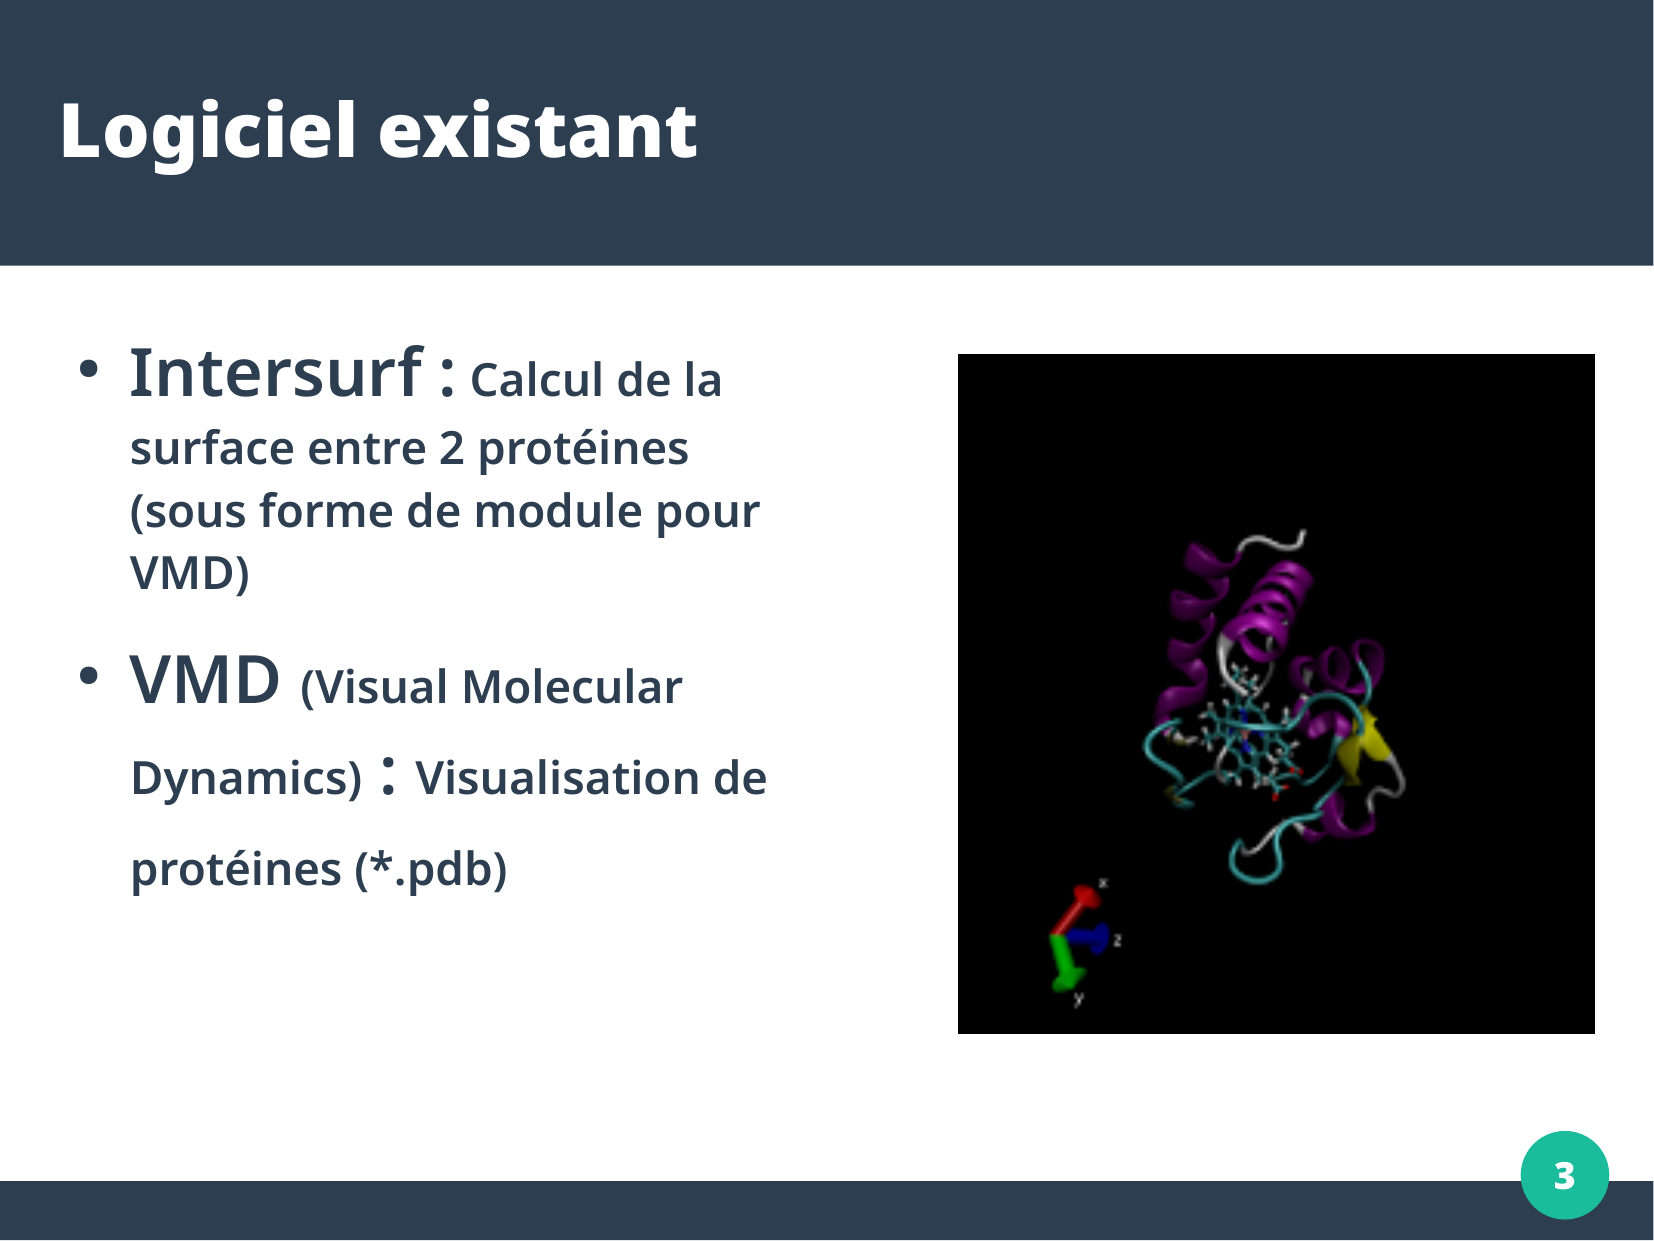

# Logiciel existant
Intersurf : Calcul de la surface entre 2 protéines (sous forme de module pour VMD)
VMD (Visual Molecular Dynamics) : Visualisation de protéines (*.pdb)
3